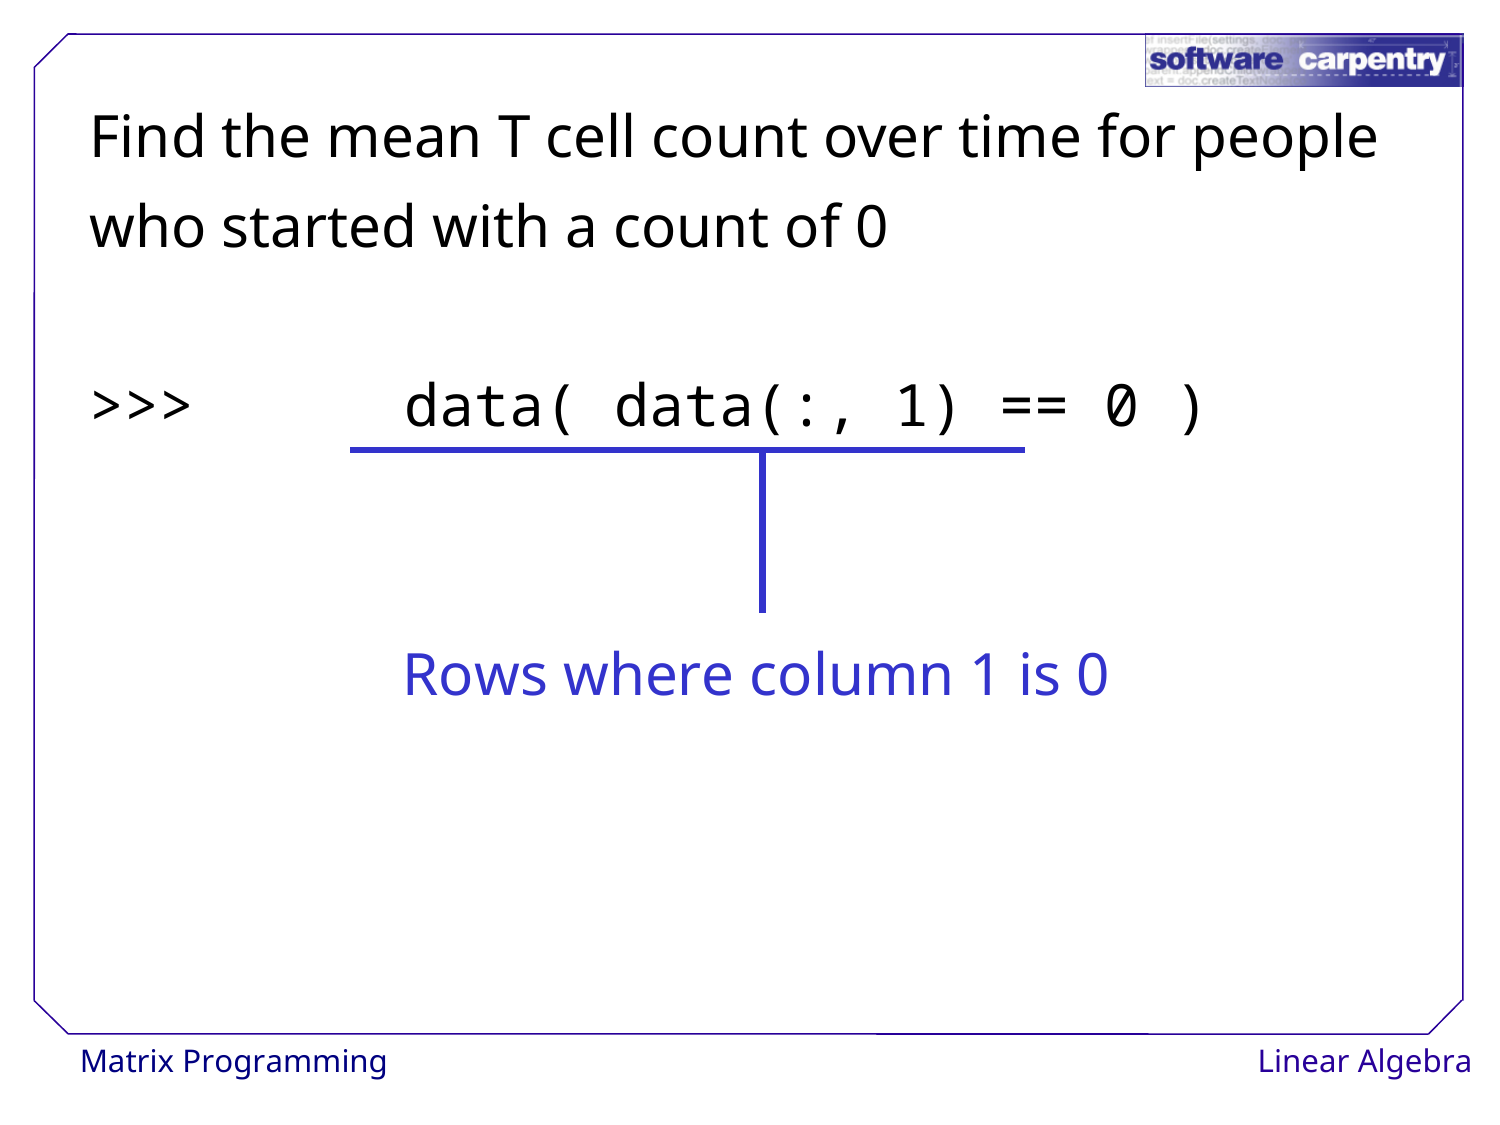

# Find the mean T cell count over time for people
who started with a count of 0
>>> data( data(:, 1) == 0 )
Rows where column 1 is 0